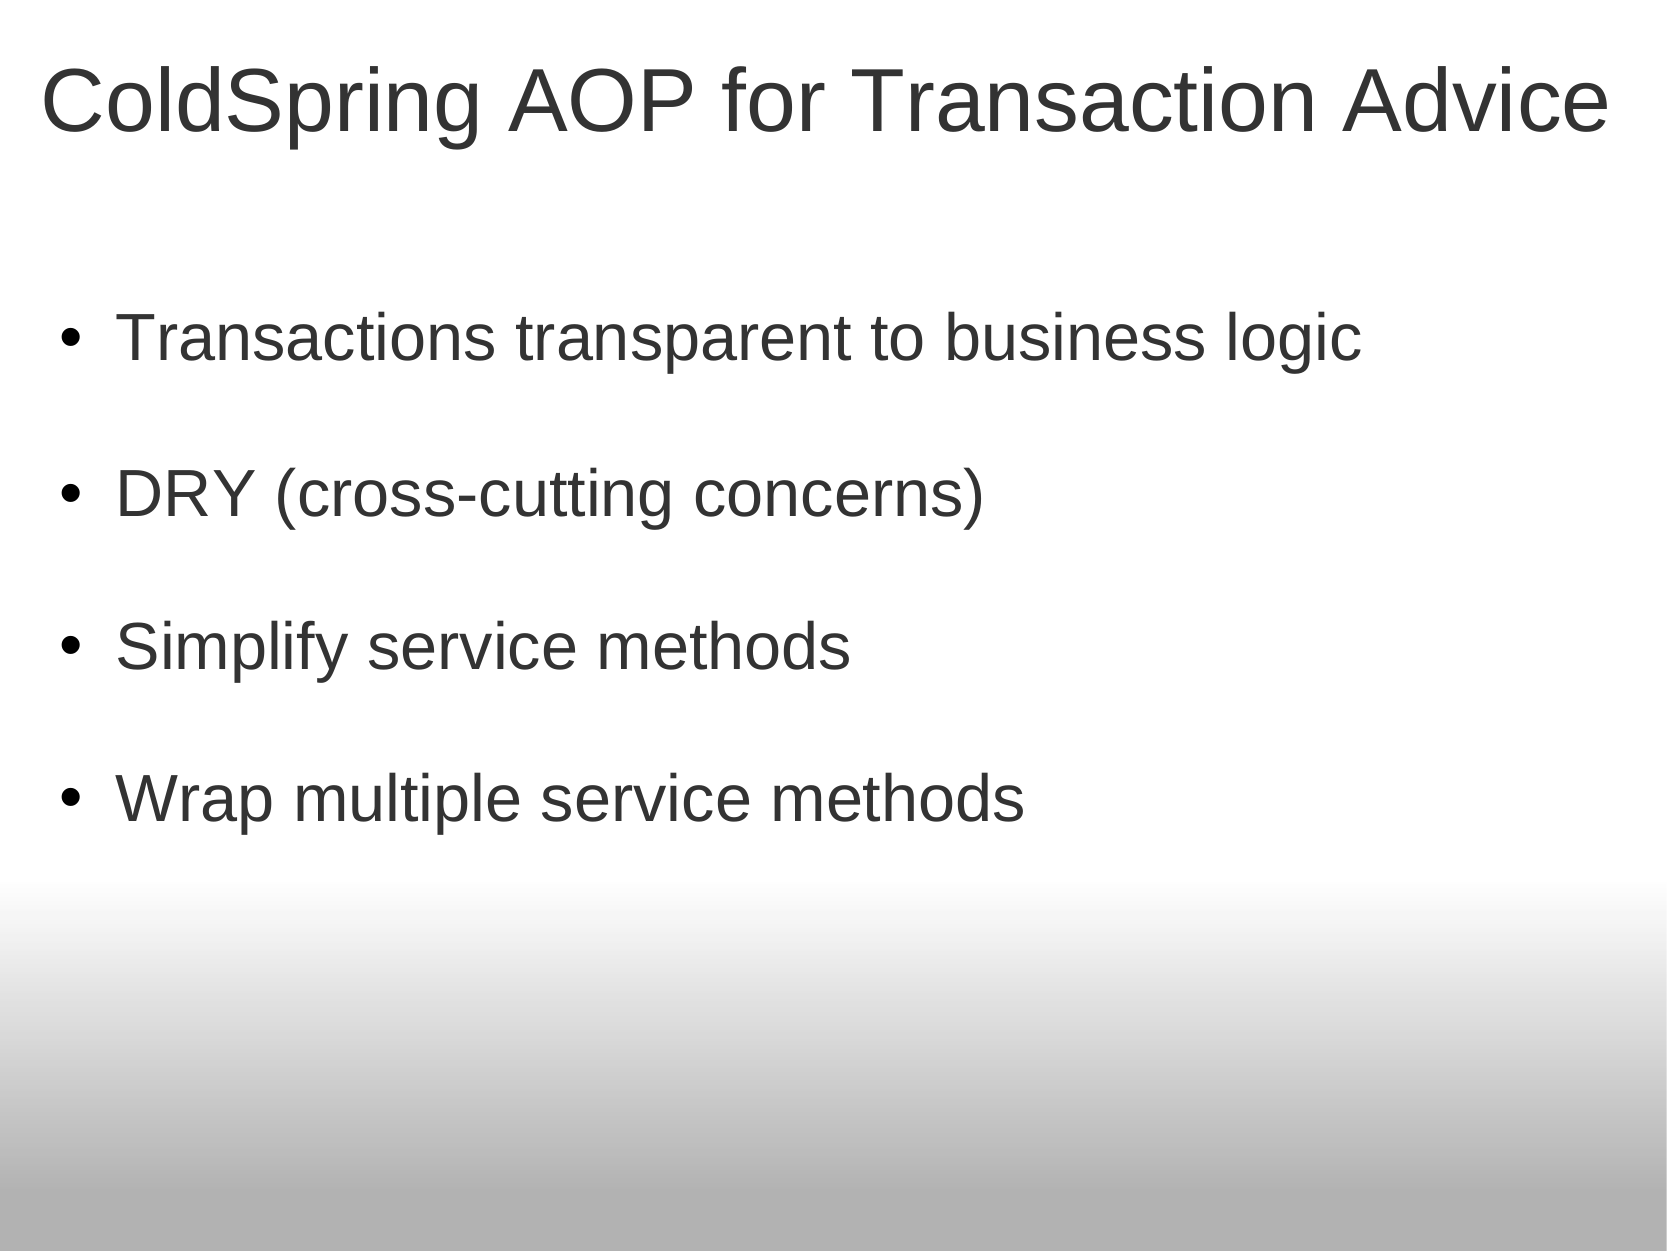

# ColdSpring AOP for Transaction Advice
Transactions transparent to business logic
DRY (cross-cutting concerns)
Simplify service methods
Wrap multiple service methods